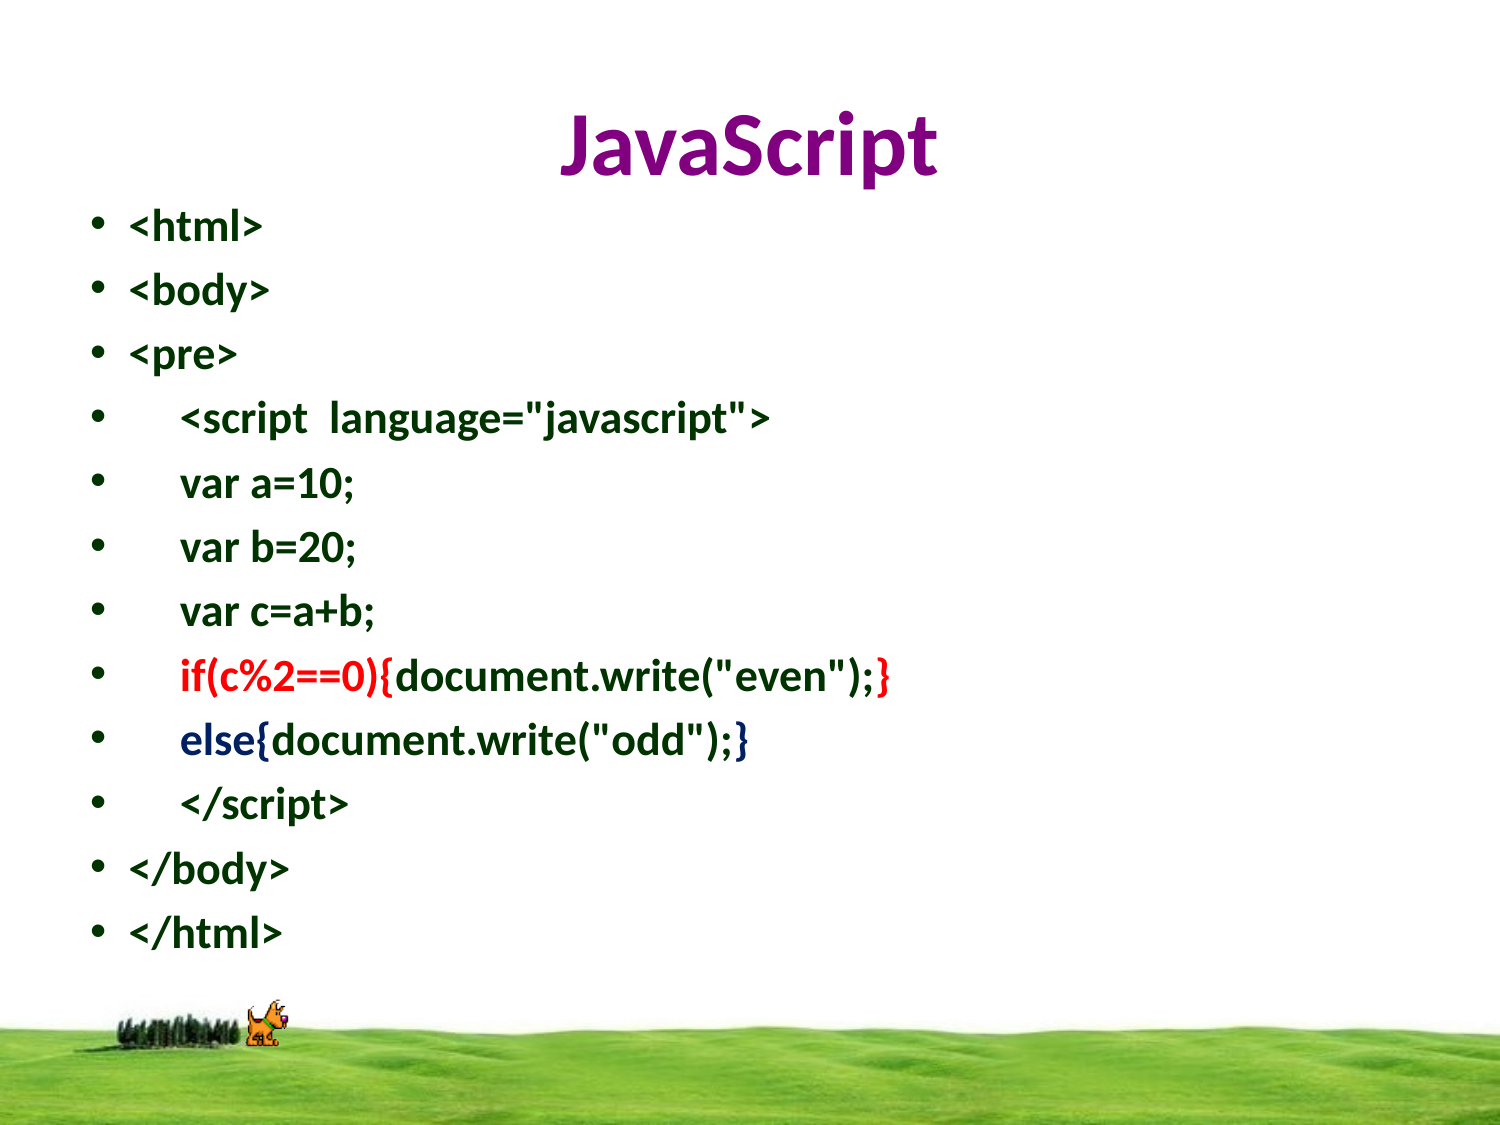

# JavaScript
<html>
<body>
<pre>
	<script language="javascript">
	var a=10;
 	var b=20;
	var c=a+b;
	if(c%2==0){document.write("even");}
	else{document.write("odd");}
	</script>
</body>
</html>